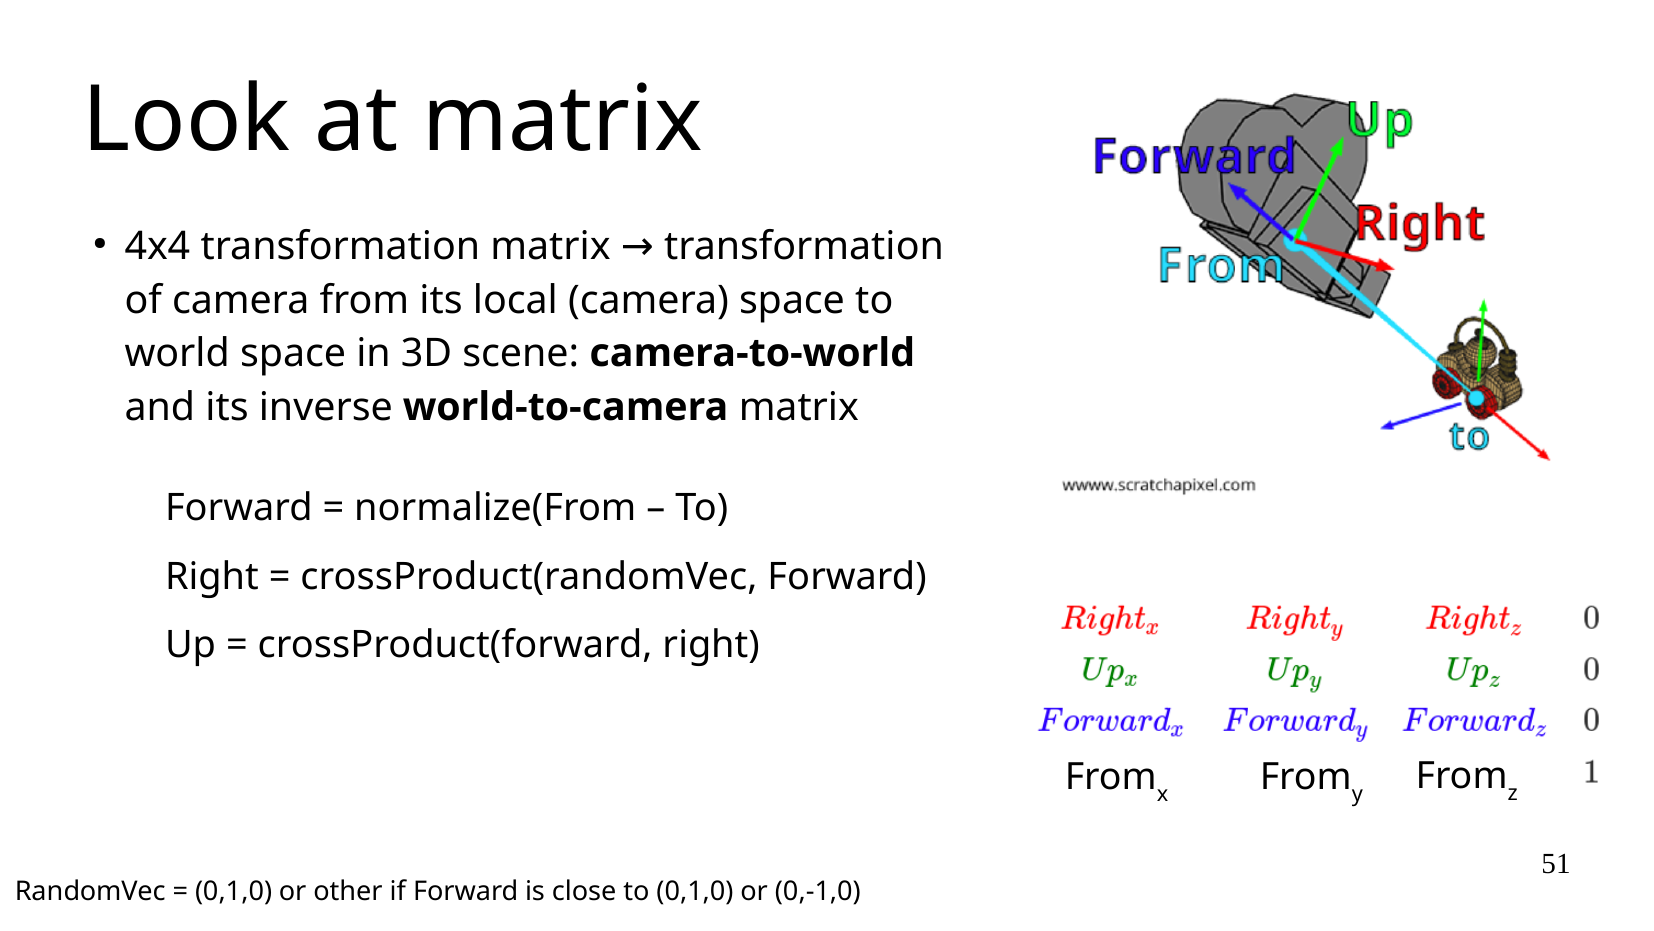

# Look at matrix
4x4 transformation matrix → transformation of camera from its local (camera) space to world space in 3D scene: camera-to-world and its inverse world-to-camera matrix
Forward = normalize(From – To)
Right = crossProduct(randomVec, Forward)
Up = crossProduct(forward, right)
Fromz
Fromx
Fromy
51
RandomVec = (0,1,0) or other if Forward is close to (0,1,0) or (0,-1,0)